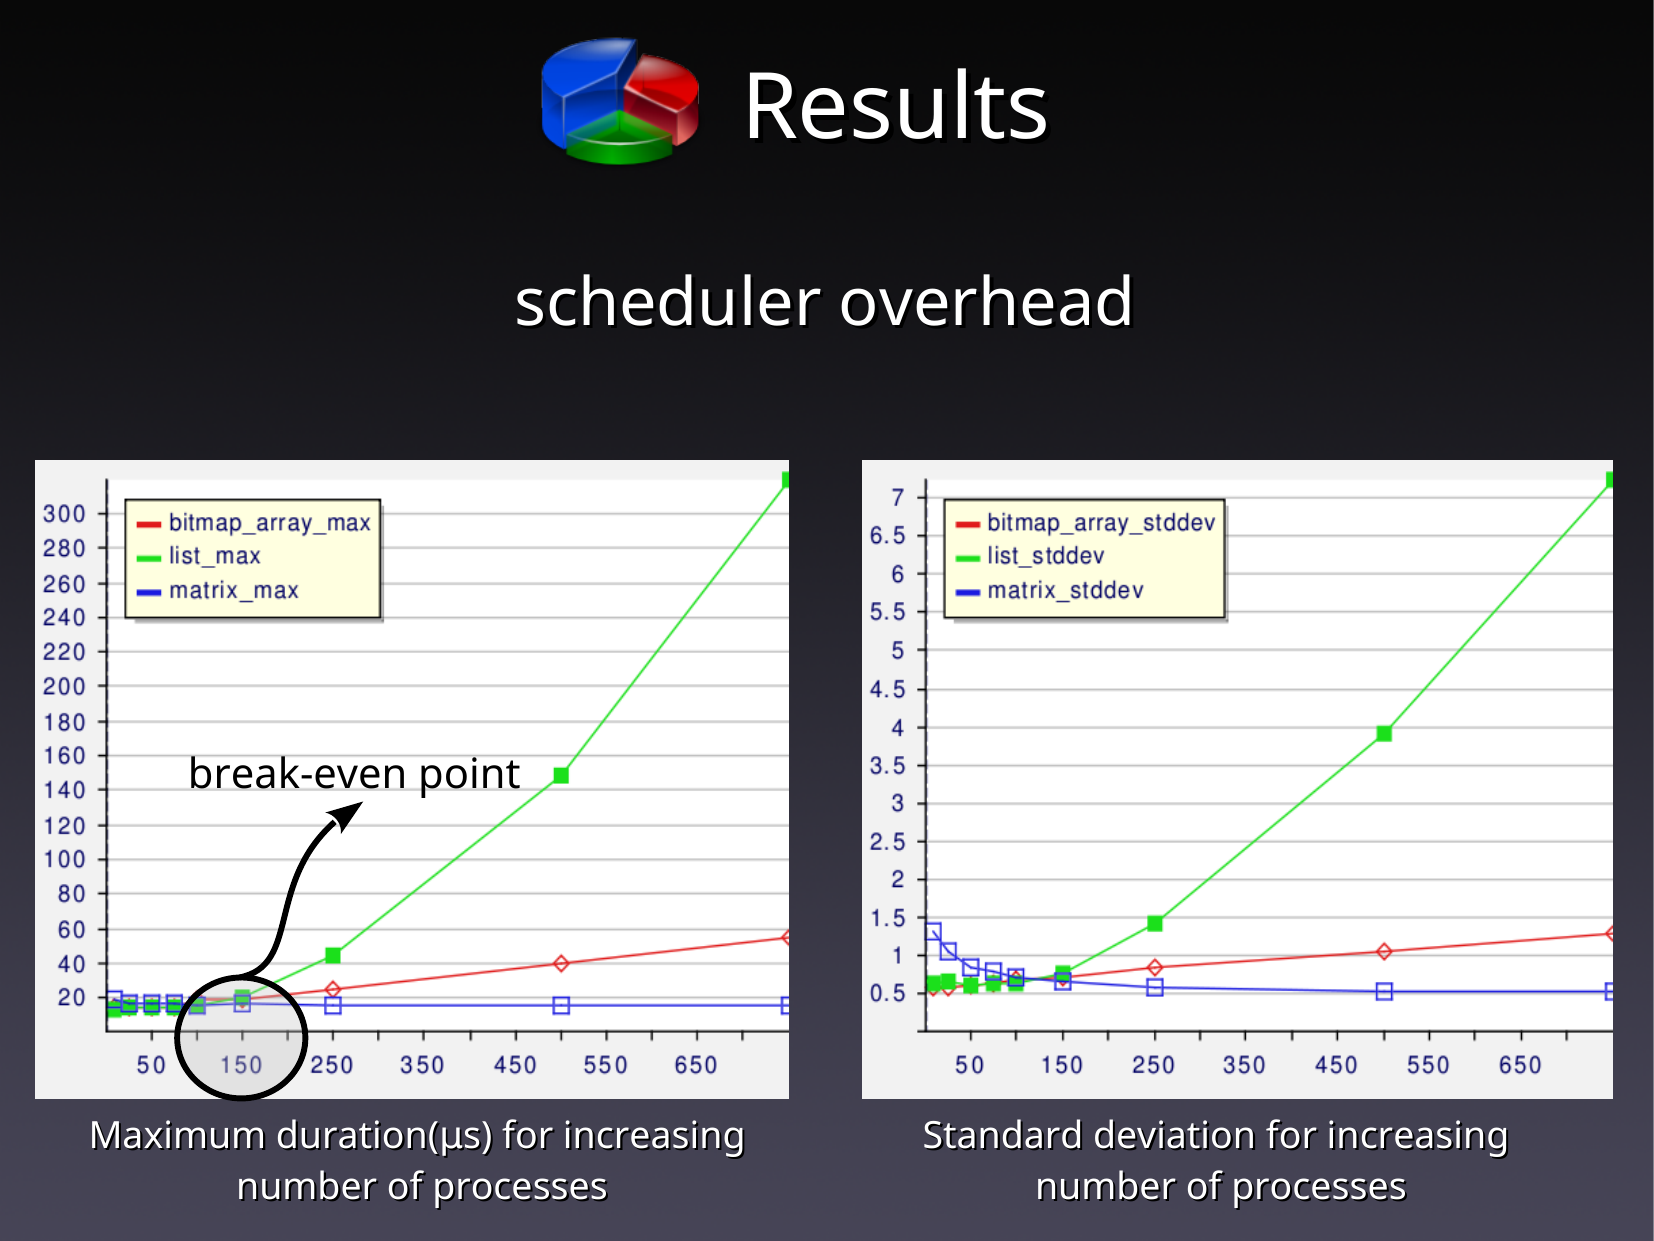

# Results
scheduler overhead
break-even point
Maximum duration(μs) for increasing
number of processes
Standard deviation for increasing
number of processes